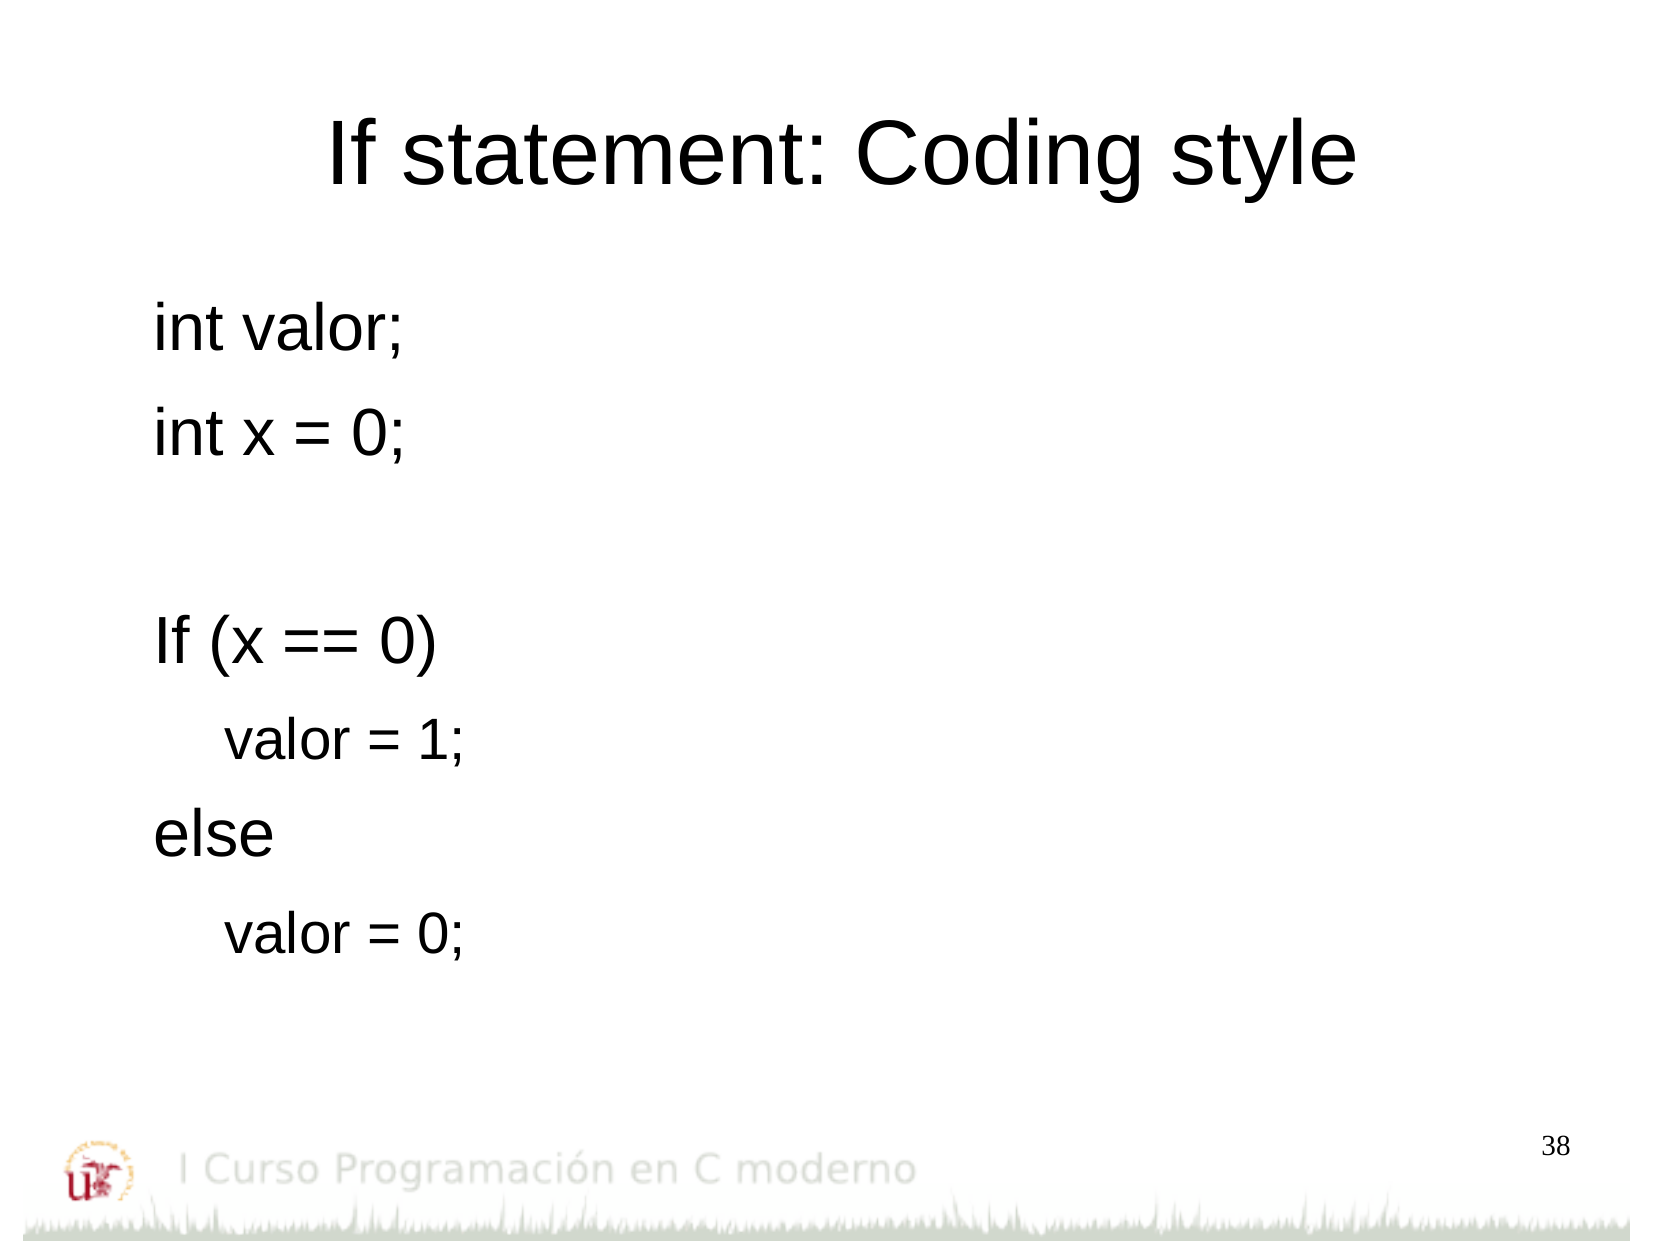

# If statement: Coding style
int valor;
int x = 0;
If (x == 0)
valor = 1;
else
valor = 0;
38